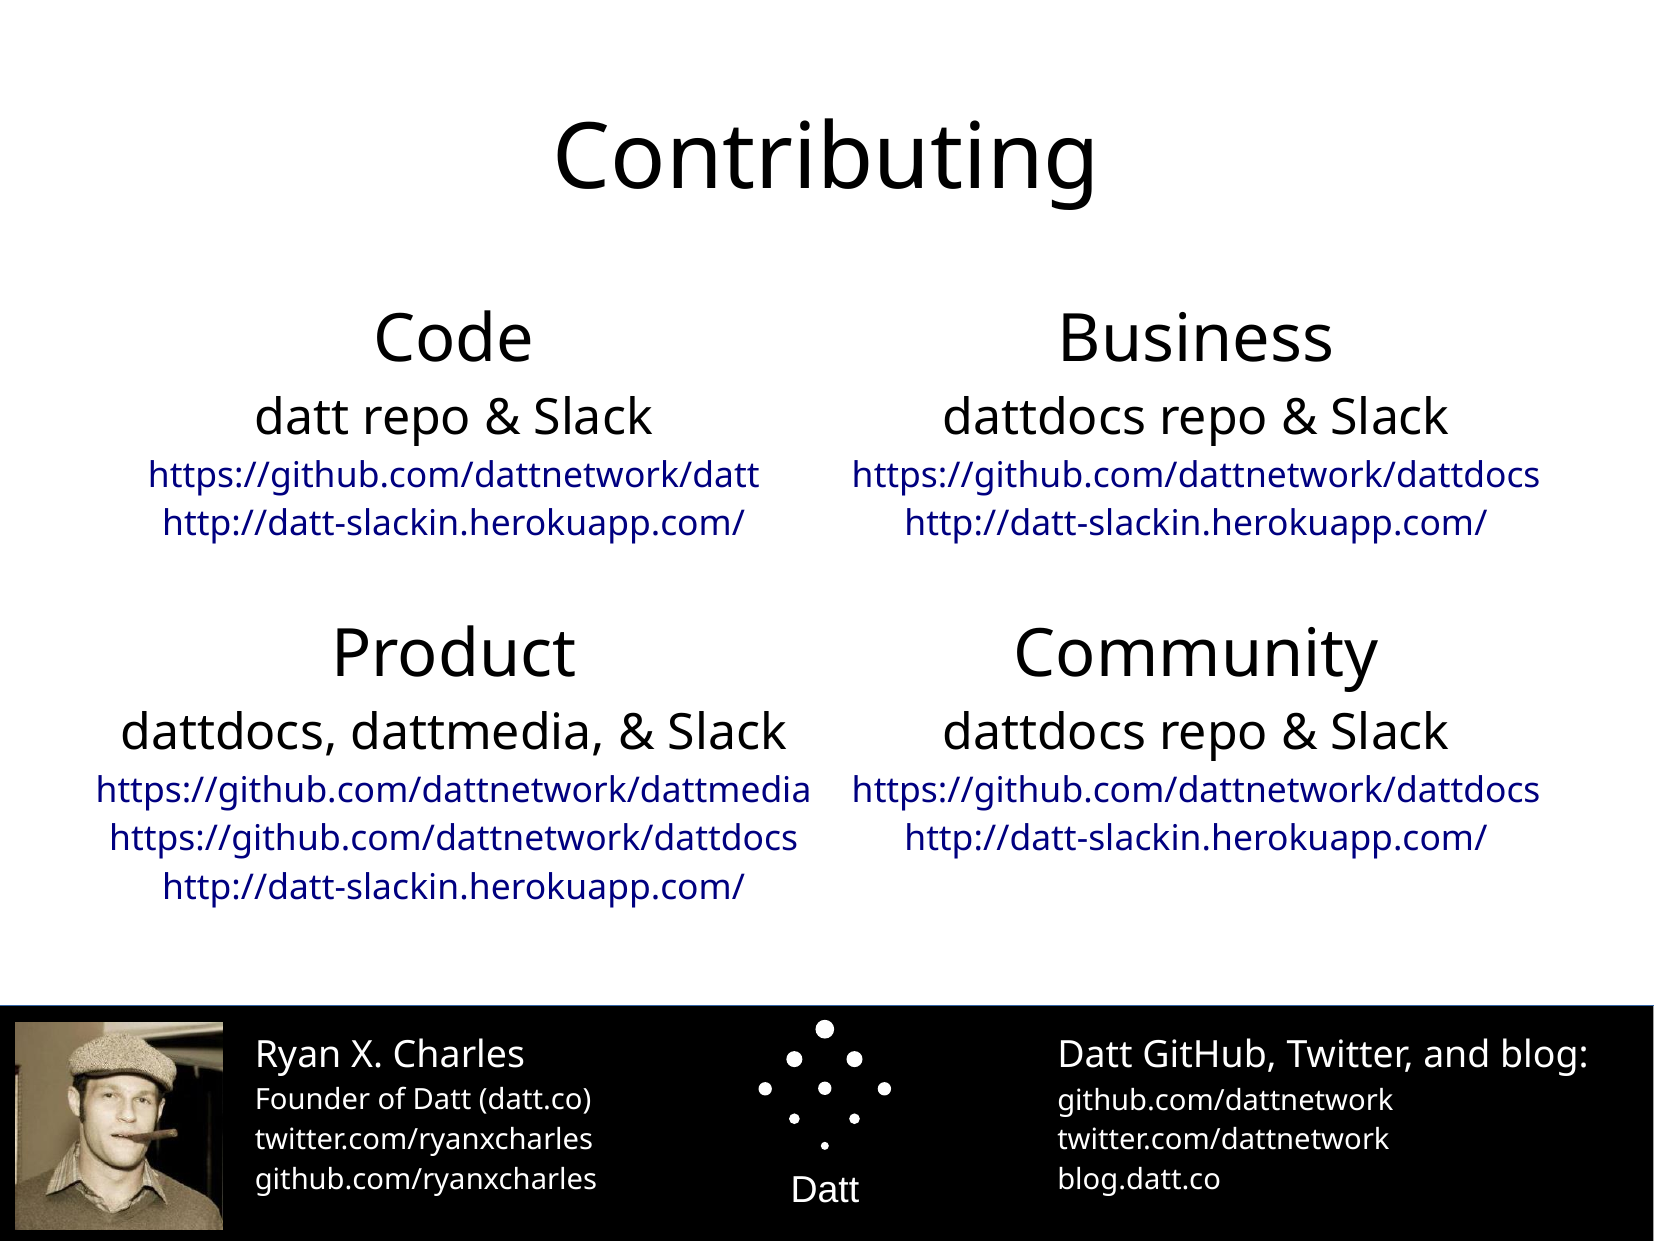

Contributing
# Code
datt repo & Slack
https://github.com/dattnetwork/datt
http://datt-slackin.herokuapp.com/
Business
dattdocs repo & Slack
https://github.com/dattnetwork/dattdocs
http://datt-slackin.herokuapp.com/
Product
dattdocs, dattmedia, & Slack
https://github.com/dattnetwork/dattmedia
https://github.com/dattnetwork/dattdocs
http://datt-slackin.herokuapp.com/
Community
dattdocs repo & Slack
https://github.com/dattnetwork/dattdocs
http://datt-slackin.herokuapp.com/
Ryan X. Charles
Founder of Datt (datt.co)
twitter.com/ryanxcharles
github.com/ryanxcharles
Datt GitHub, Twitter, and blog:
github.com/dattnetwork
twitter.com/dattnetwork
blog.datt.co
Datt